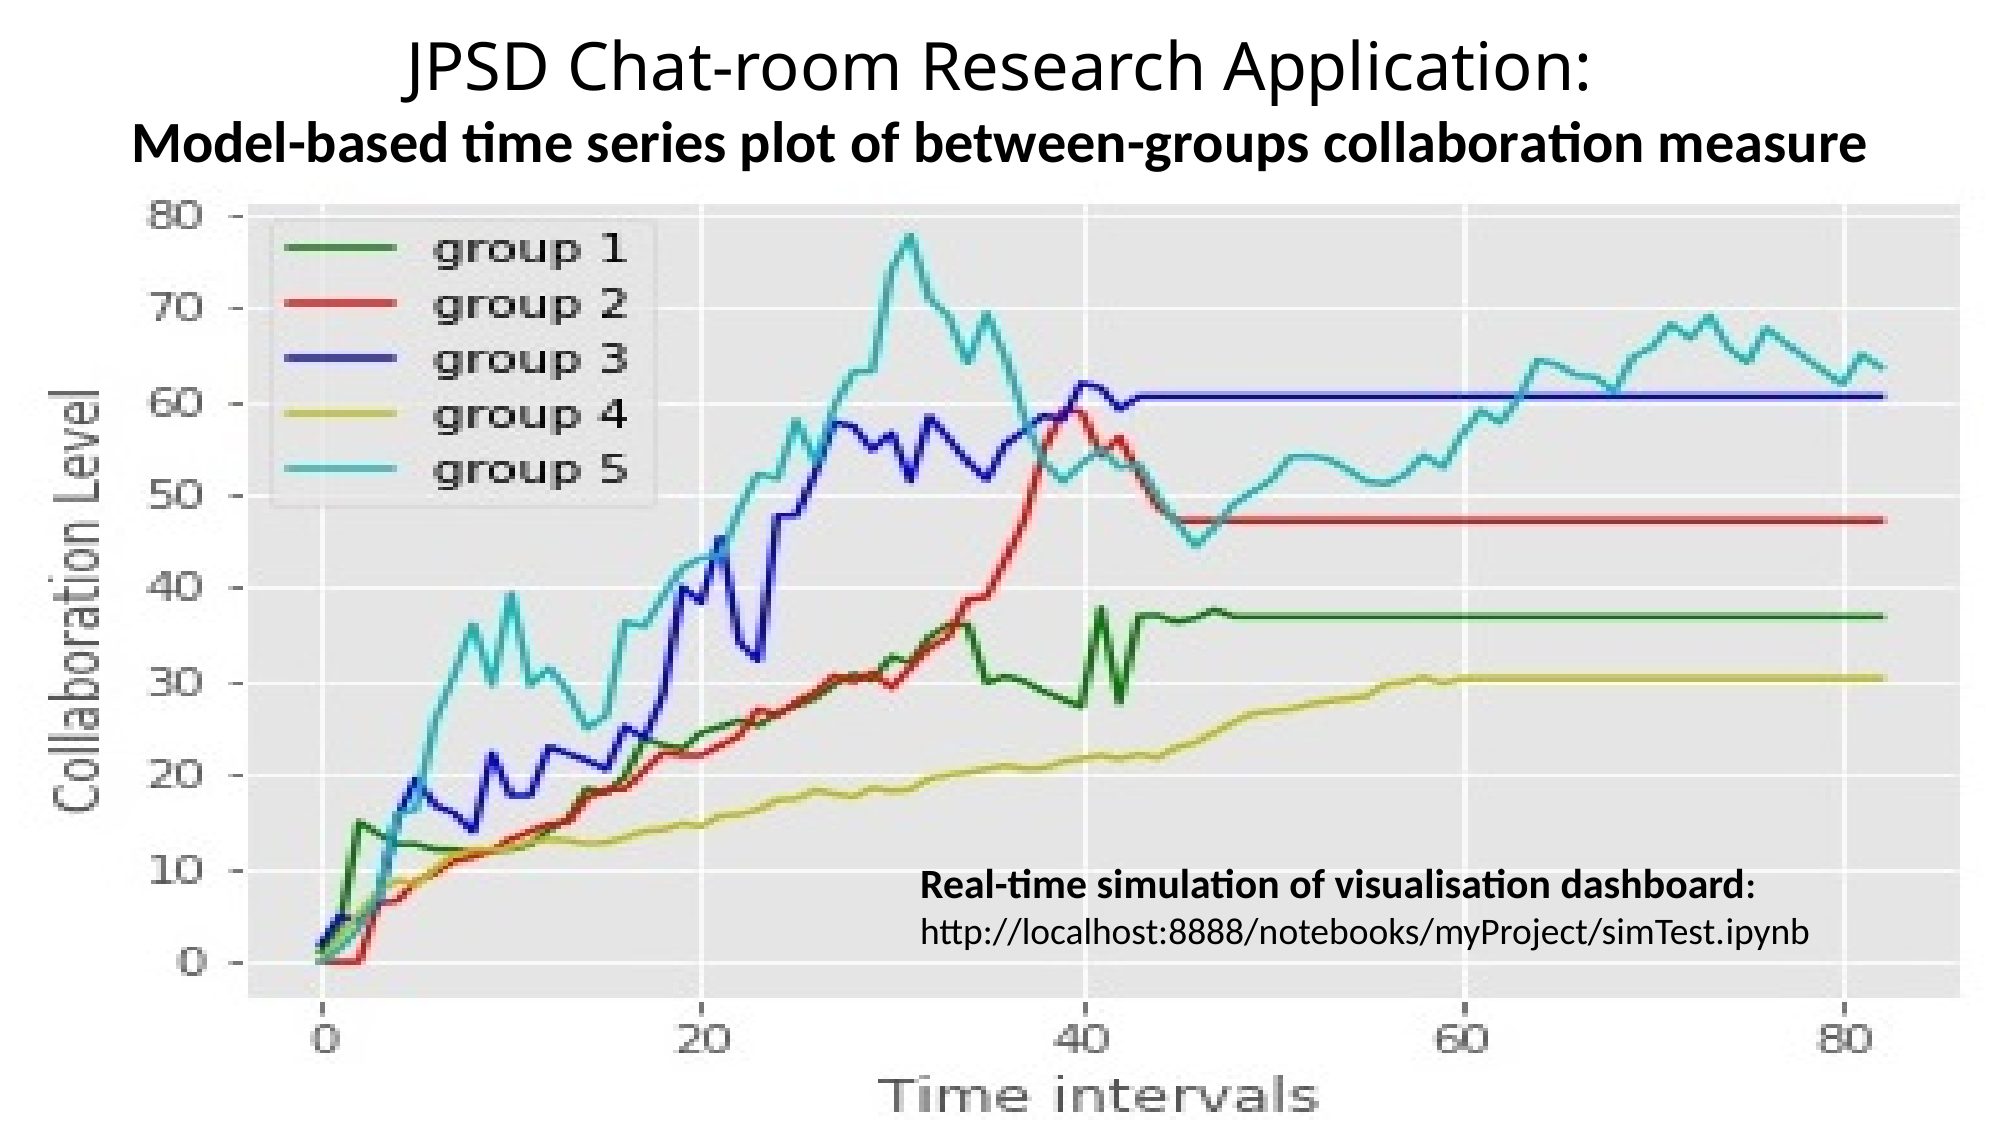

JPSD Chat-room Research Application:
Model-based time series plot of between-groups collaboration measure
Real-time simulation of visualisation dashboard:
http://localhost:8888/notebooks/myProject/simTest.ipynb